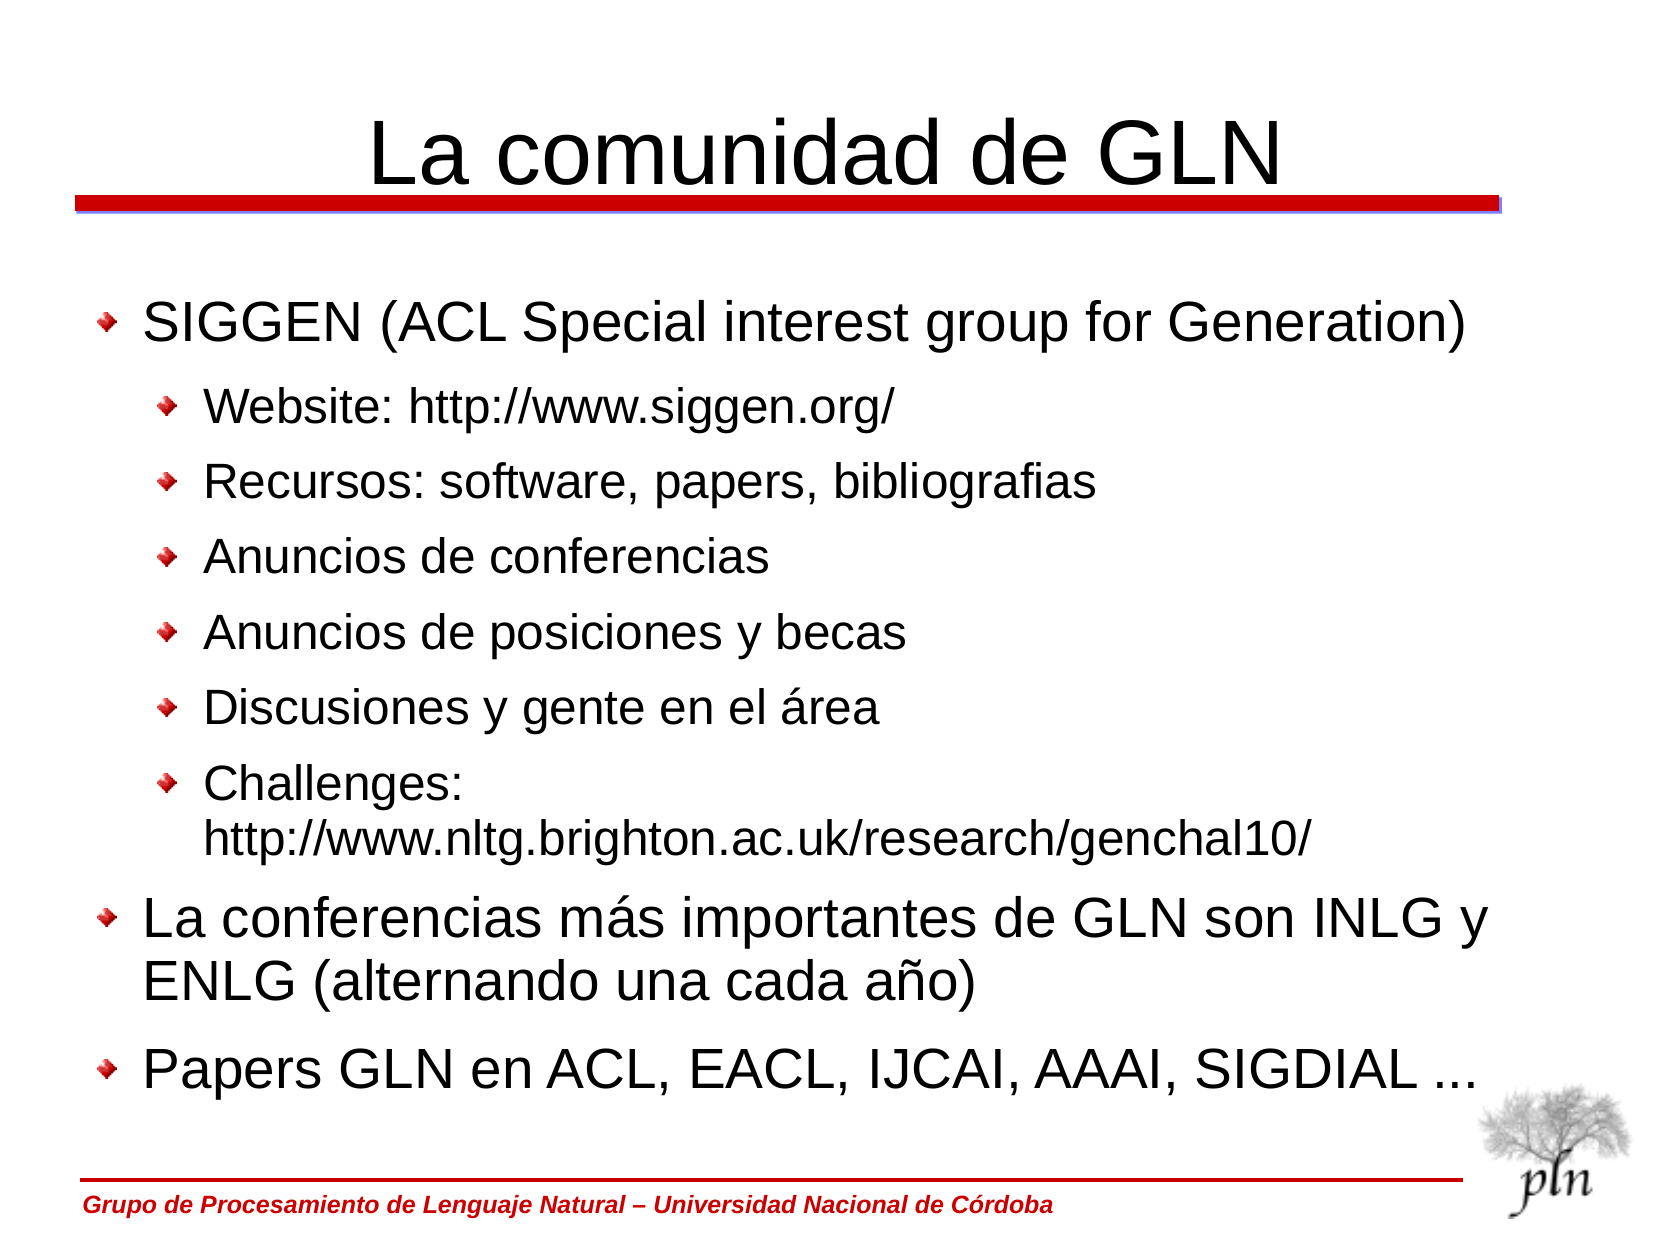

# La comunidad de GLN
SIGGEN (ACL Special interest group for Generation)
Website: http://www.siggen.org/
Recursos: software, papers, bibliografias
Anuncios de conferencias
Anuncios de posiciones y becas
Discusiones y gente en el área
Challenges: http://www.nltg.brighton.ac.uk/research/genchal10/
La conferencias más importantes de GLN son INLG y ENLG (alternando una cada año)
Papers GLN en ACL, EACL, IJCAI, AAAI, SIGDIAL ...